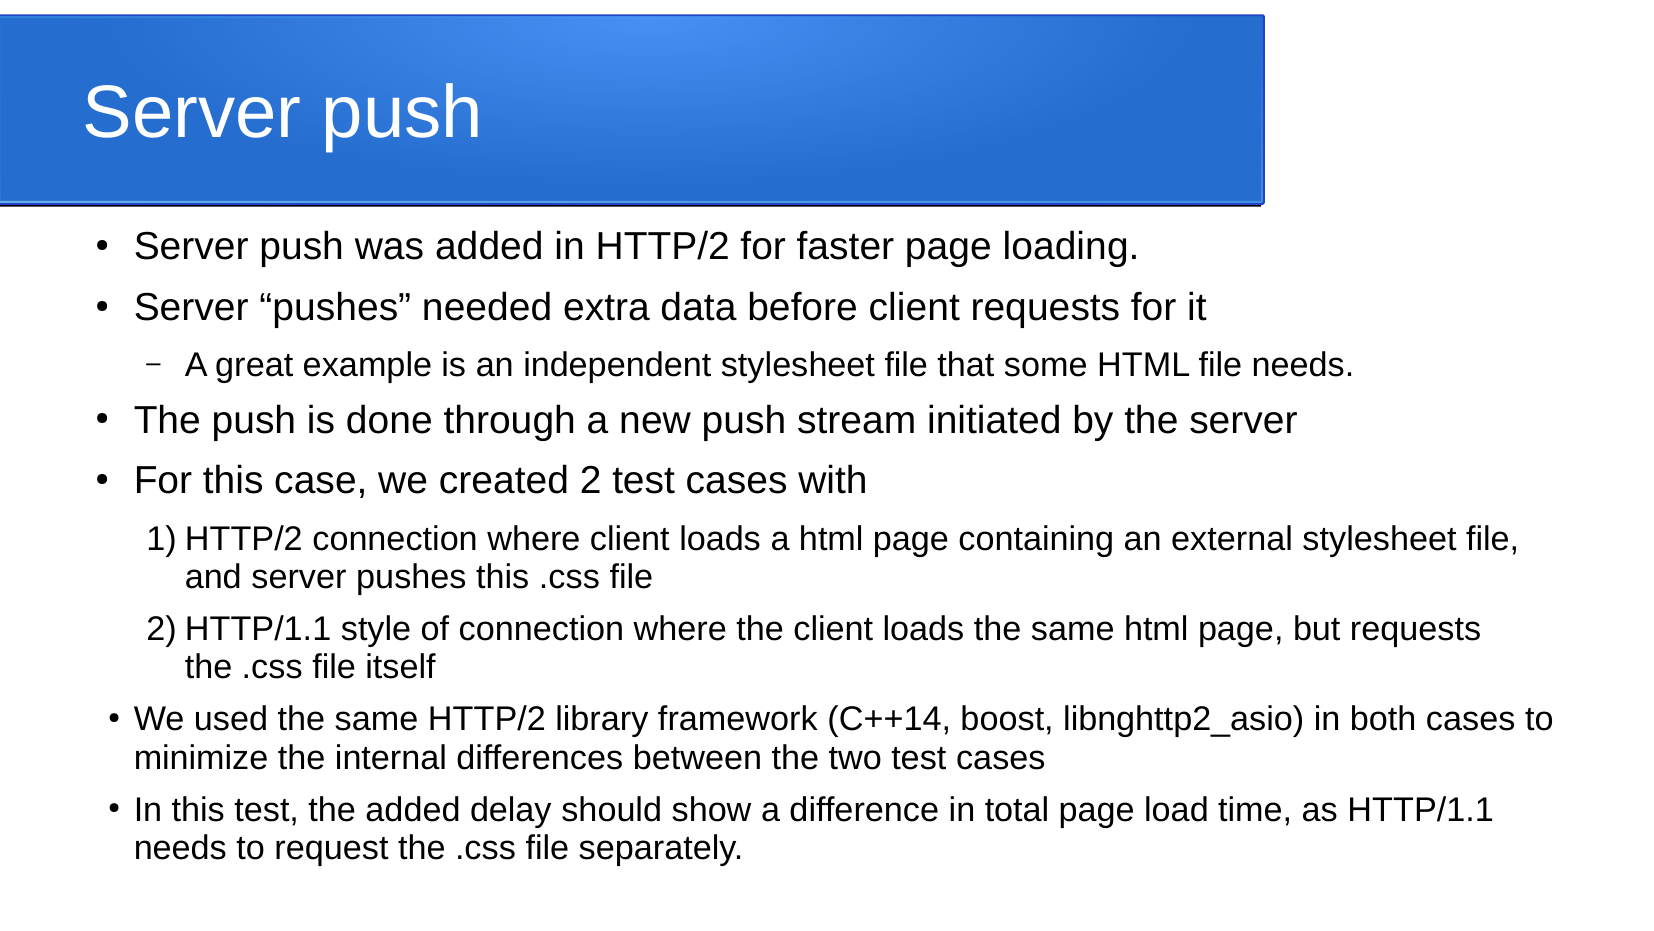

# Server push
Server push was added in HTTP/2 for faster page loading.
Server “pushes” needed extra data before client requests for it
A great example is an independent stylesheet file that some HTML file needs.
The push is done through a new push stream initiated by the server
For this case, we created 2 test cases with
HTTP/2 connection where client loads a html page containing an external stylesheet file, and server pushes this .css file
HTTP/1.1 style of connection where the client loads the same html page, but requests the .css file itself
We used the same HTTP/2 library framework (C++14, boost, libnghttp2_asio) in both cases to minimize the internal differences between the two test cases
In this test, the added delay should show a difference in total page load time, as HTTP/1.1 needs to request the .css file separately.